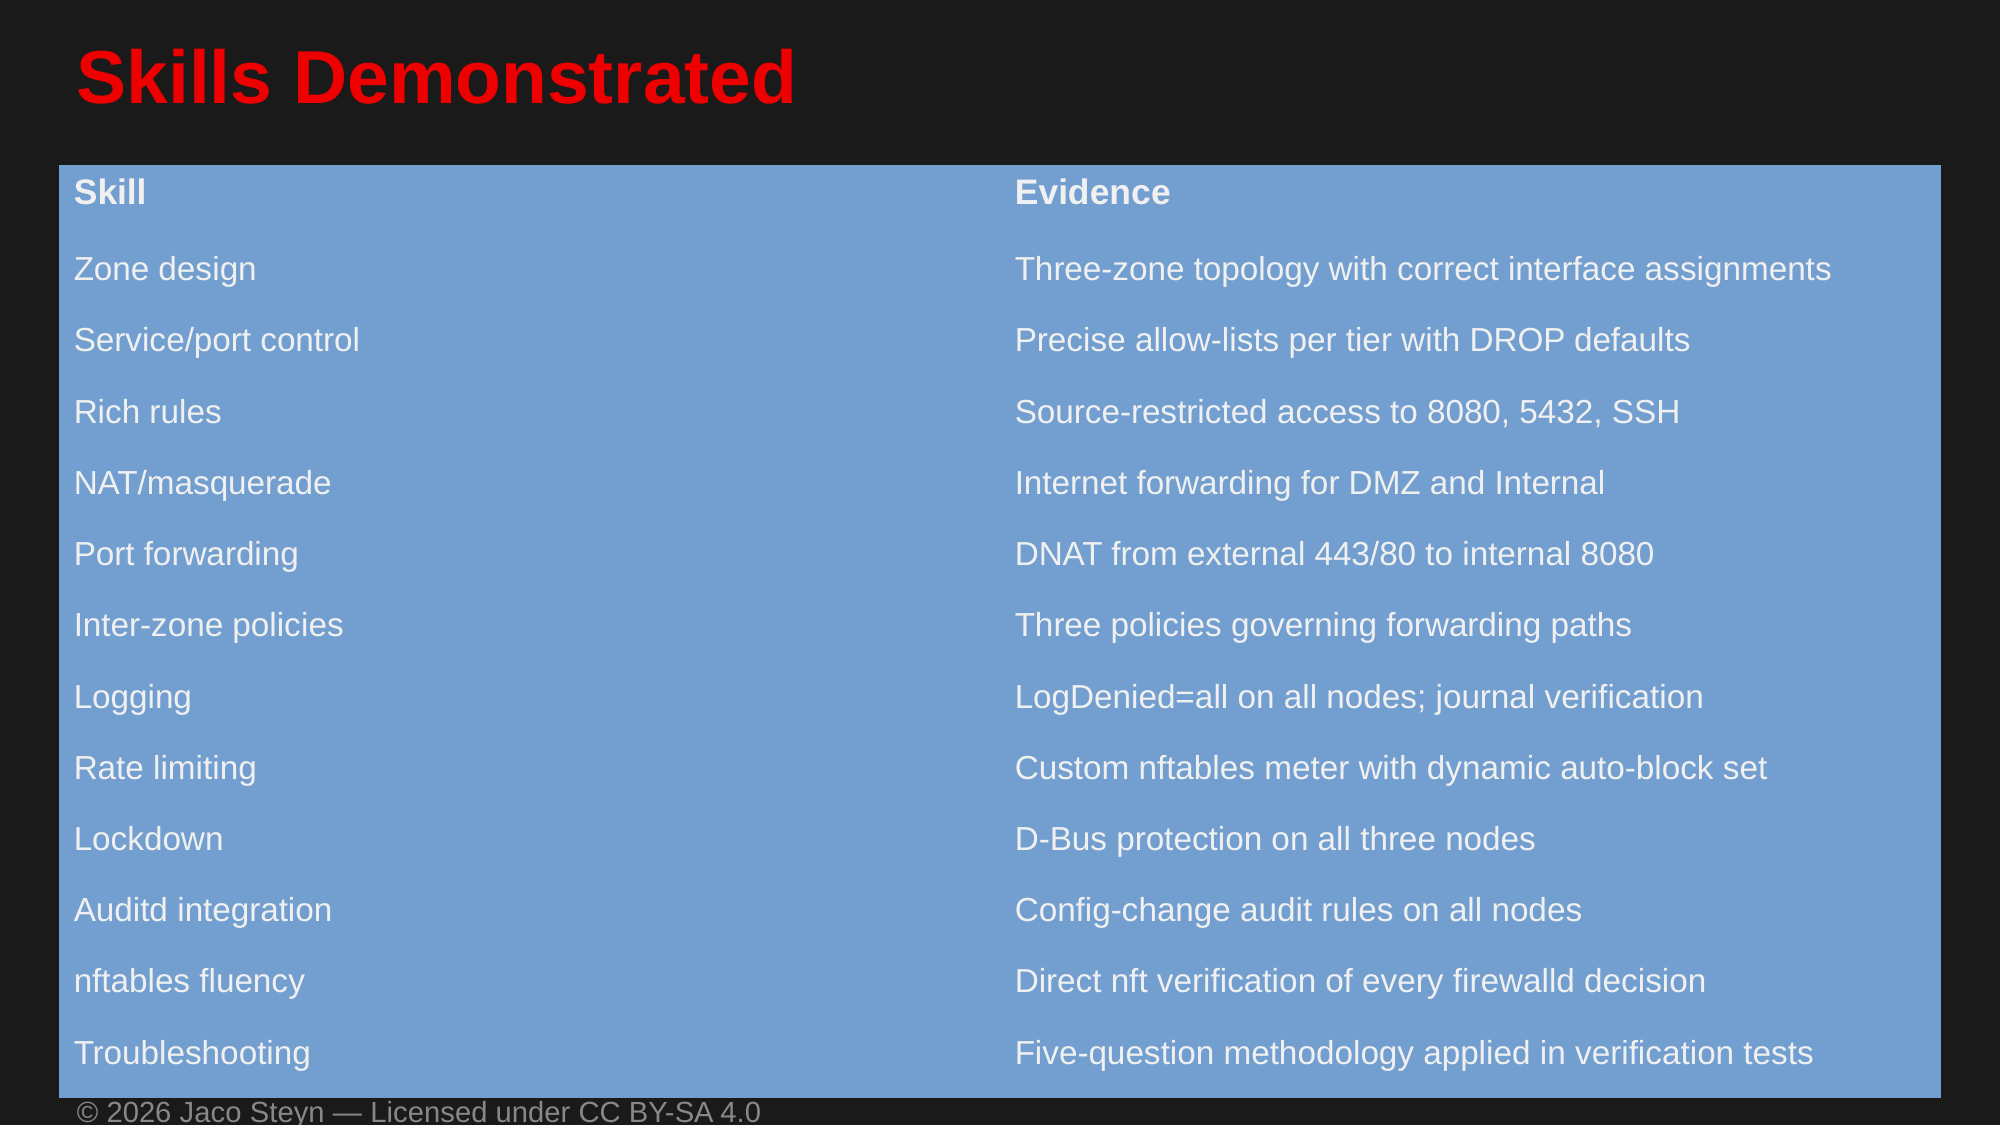

Skills Demonstrated
| Skill | Evidence |
| --- | --- |
| Zone design | Three-zone topology with correct interface assignments |
| Service/port control | Precise allow-lists per tier with DROP defaults |
| Rich rules | Source-restricted access to 8080, 5432, SSH |
| NAT/masquerade | Internet forwarding for DMZ and Internal |
| Port forwarding | DNAT from external 443/80 to internal 8080 |
| Inter-zone policies | Three policies governing forwarding paths |
| Logging | LogDenied=all on all nodes; journal verification |
| Rate limiting | Custom nftables meter with dynamic auto-block set |
| Lockdown | D-Bus protection on all three nodes |
| Auditd integration | Config-change audit rules on all nodes |
| nftables fluency | Direct nft verification of every firewalld decision |
| Troubleshooting | Five-question methodology applied in verification tests |
© 2026 Jaco Steyn — Licensed under CC BY-SA 4.0